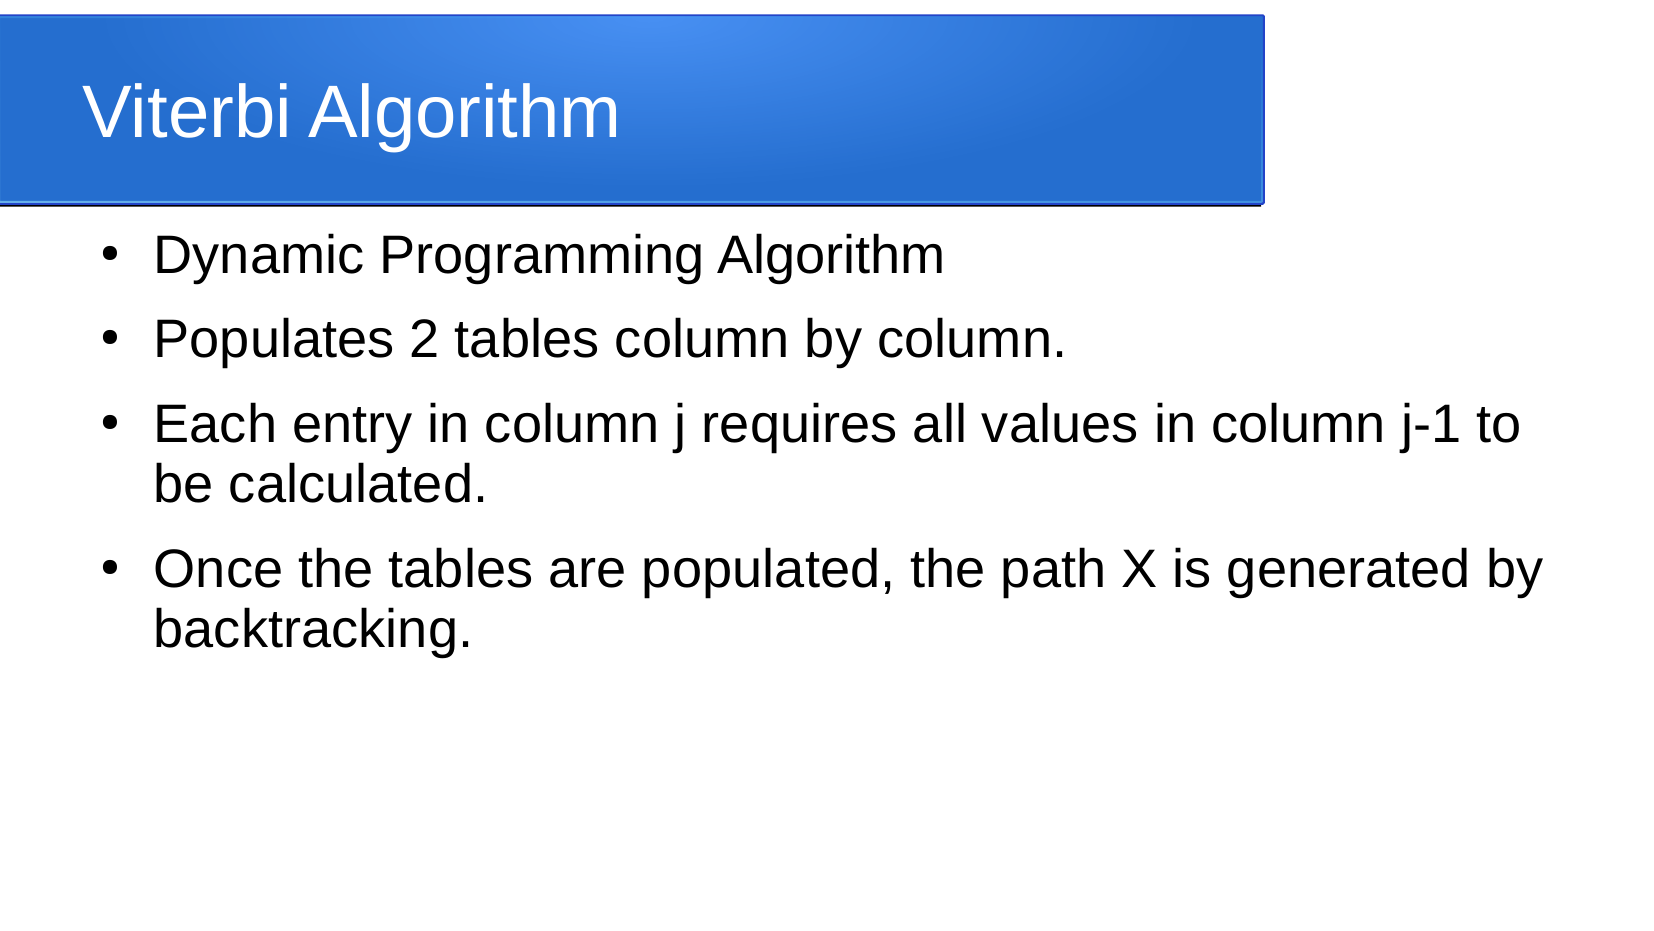

# Viterbi Algorithm
Dynamic Programming Algorithm
Populates 2 tables column by column.
Each entry in column j requires all values in column j-1 to be calculated.
Once the tables are populated, the path X is generated by backtracking.